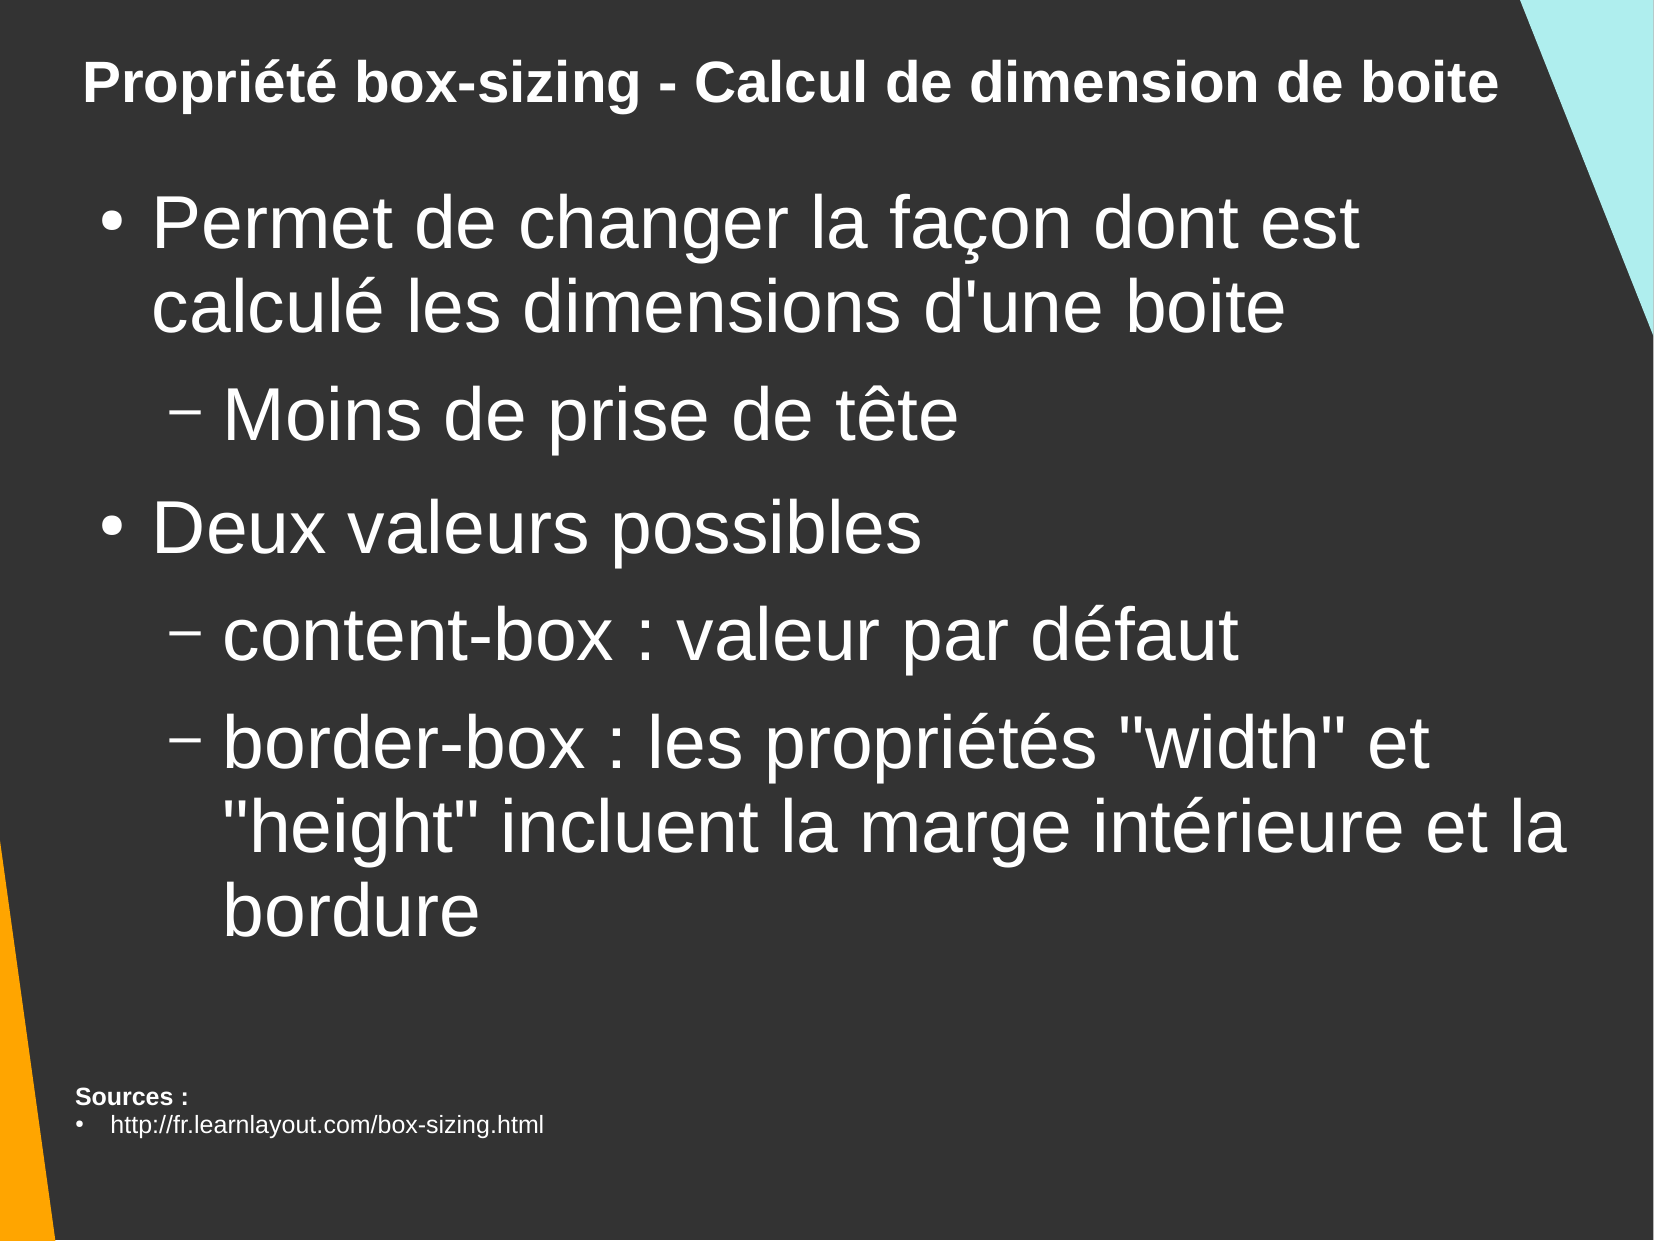

# Propriété box-sizing - Calcul de dimension de boite
Permet de changer la façon dont est calculé les dimensions d'une boite
Moins de prise de tête
Deux valeurs possibles
content-box : valeur par défaut
border-box : les propriétés "width" et "height" incluent la marge intérieure et la bordure
Sources :
http://fr.learnlayout.com/box-sizing.html